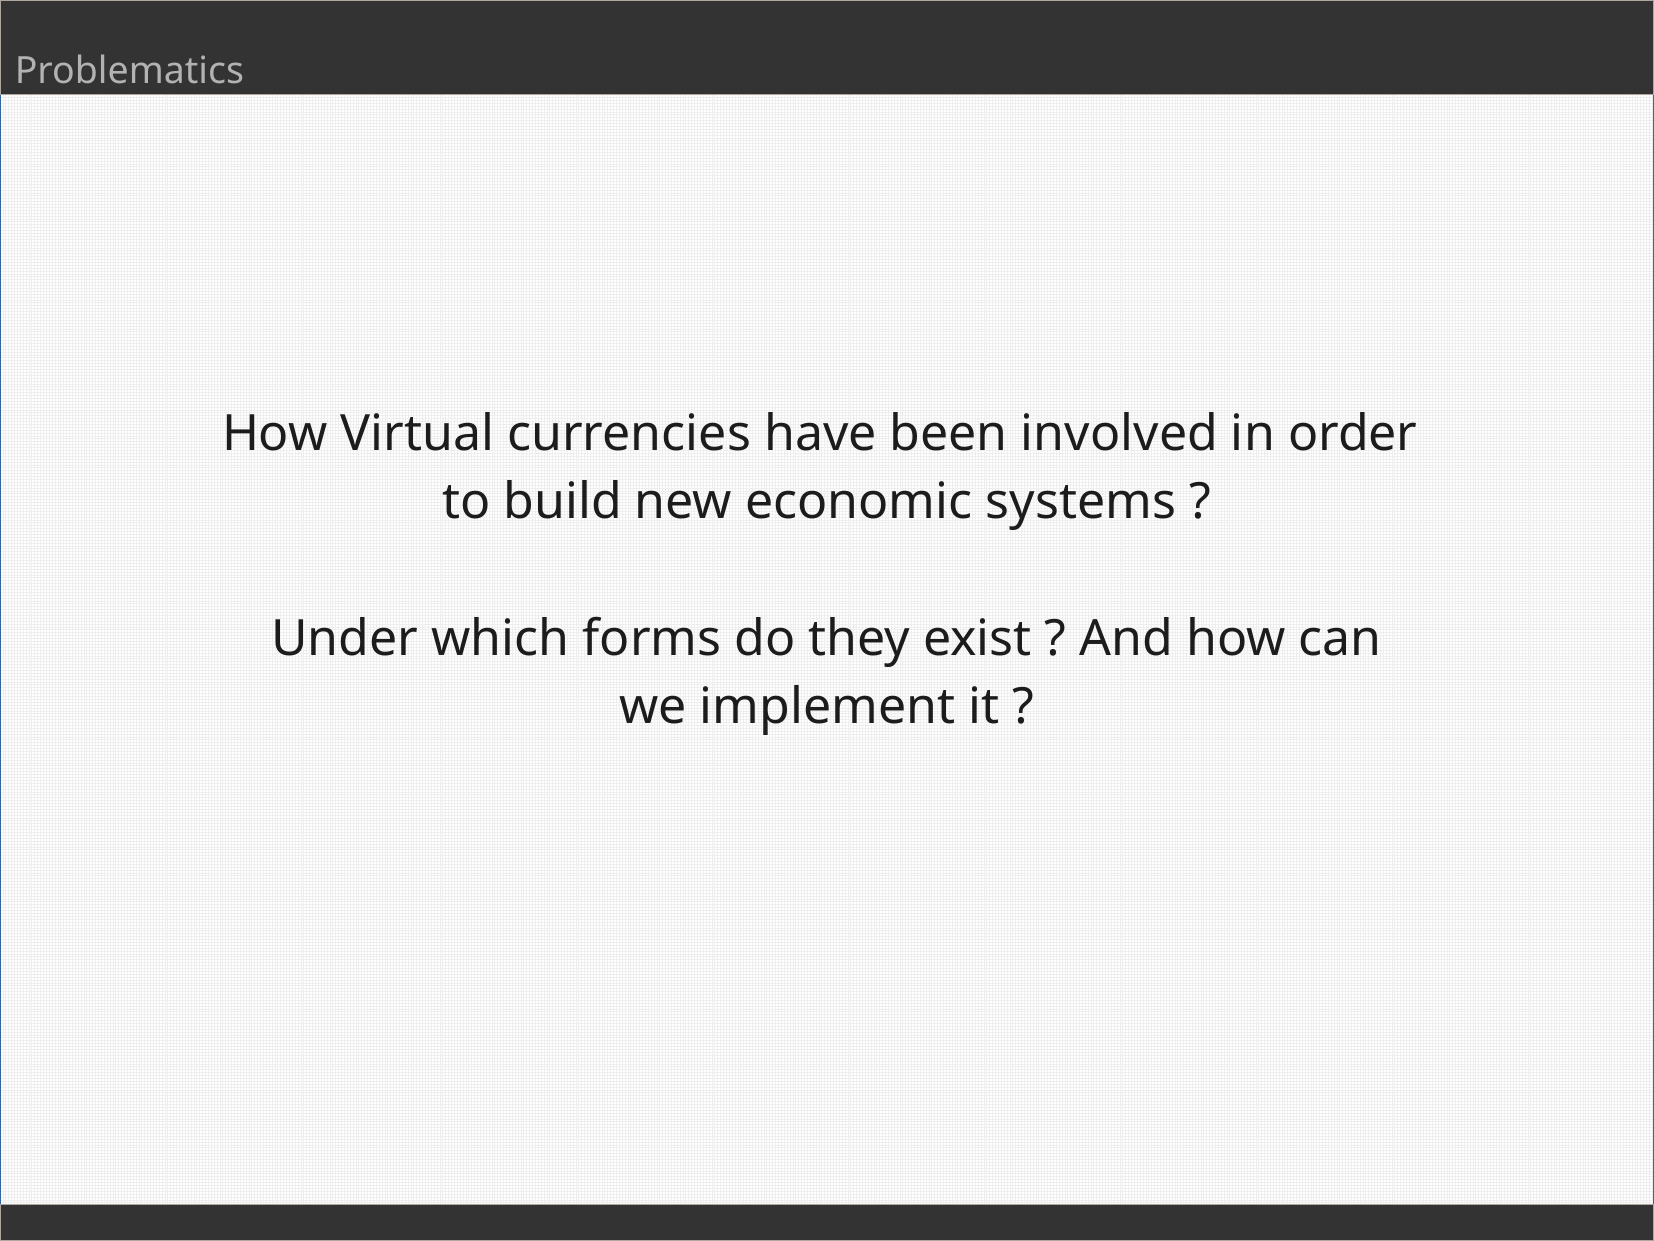

Problematics
How Virtual currencies have been involved in order
to build new economic systems ?
Under which forms do they exist ? And how can
we implement it ?